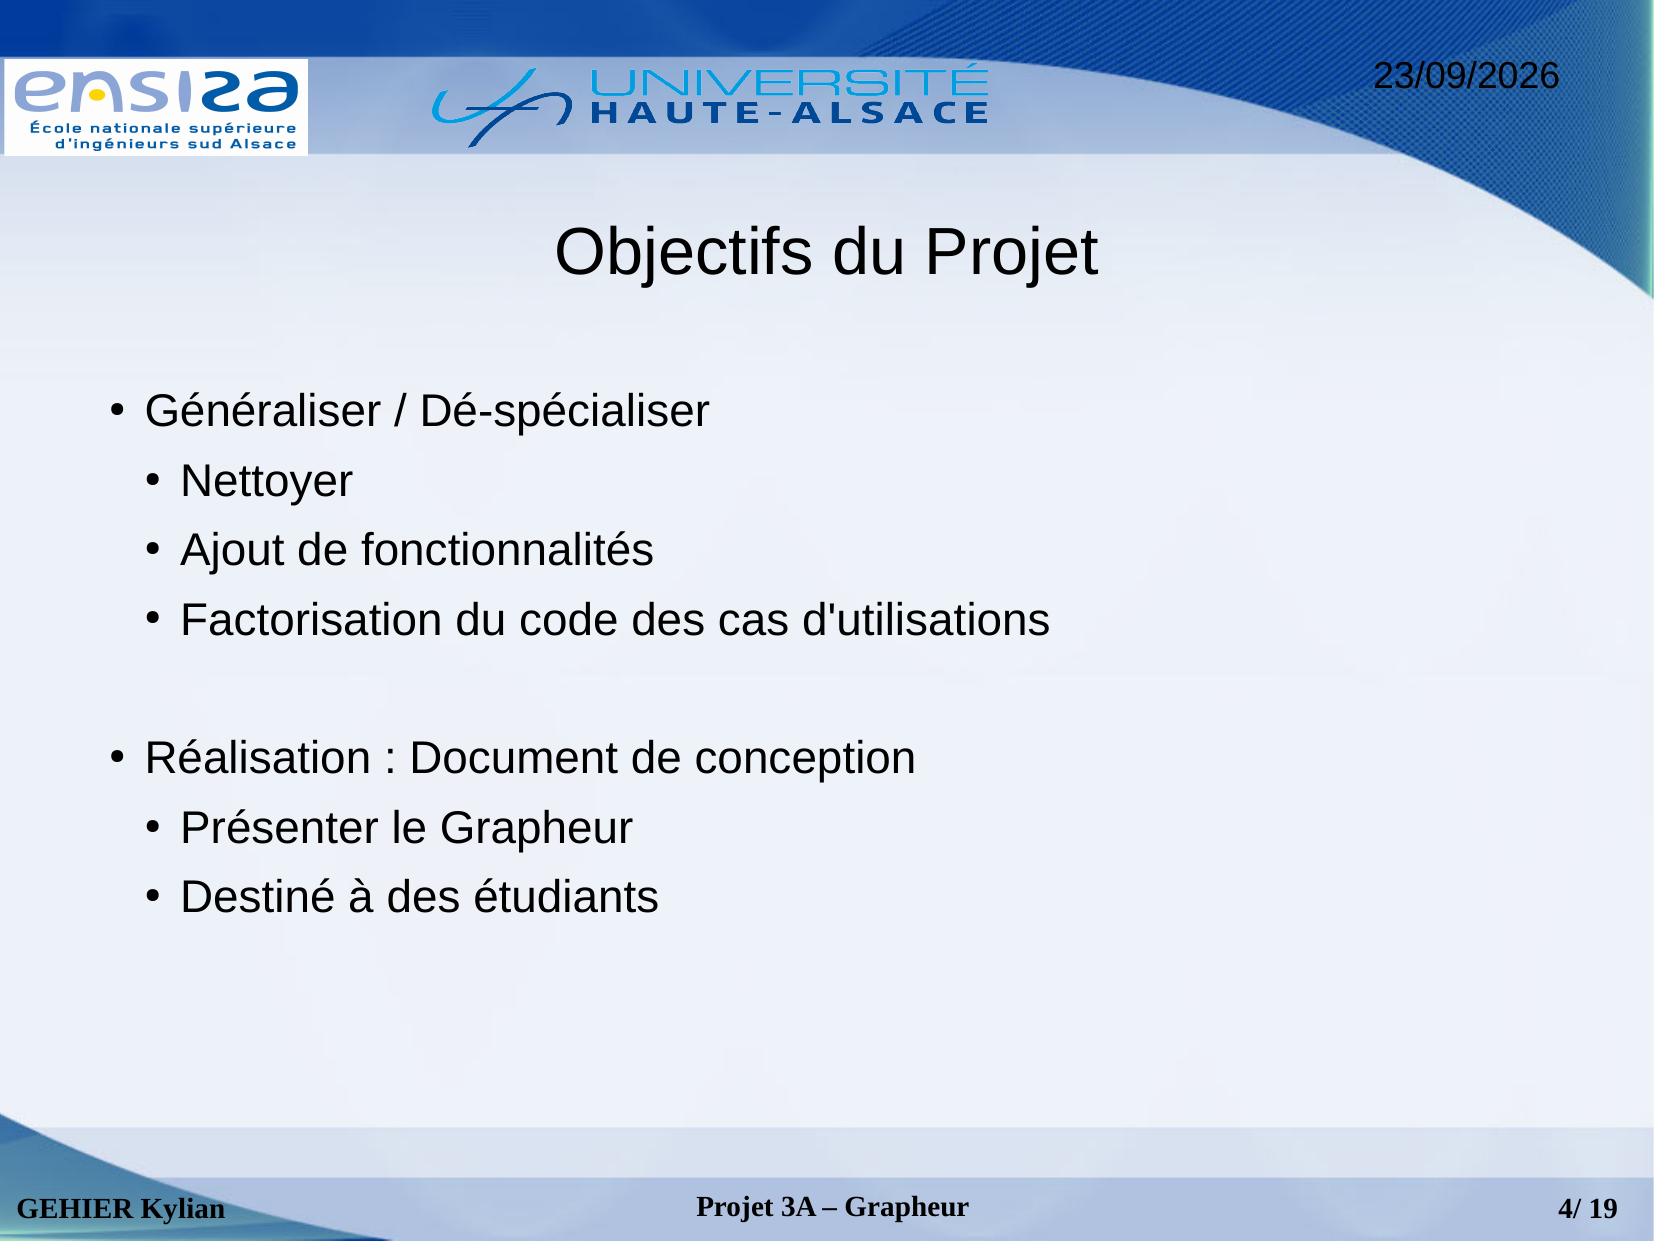

# Objectifs du Projet
Généraliser / Dé-spécialiser
Nettoyer
Ajout de fonctionnalités
Factorisation du code des cas d'utilisations
Réalisation : Document de conception
Présenter le Grapheur
Destiné à des étudiants
4